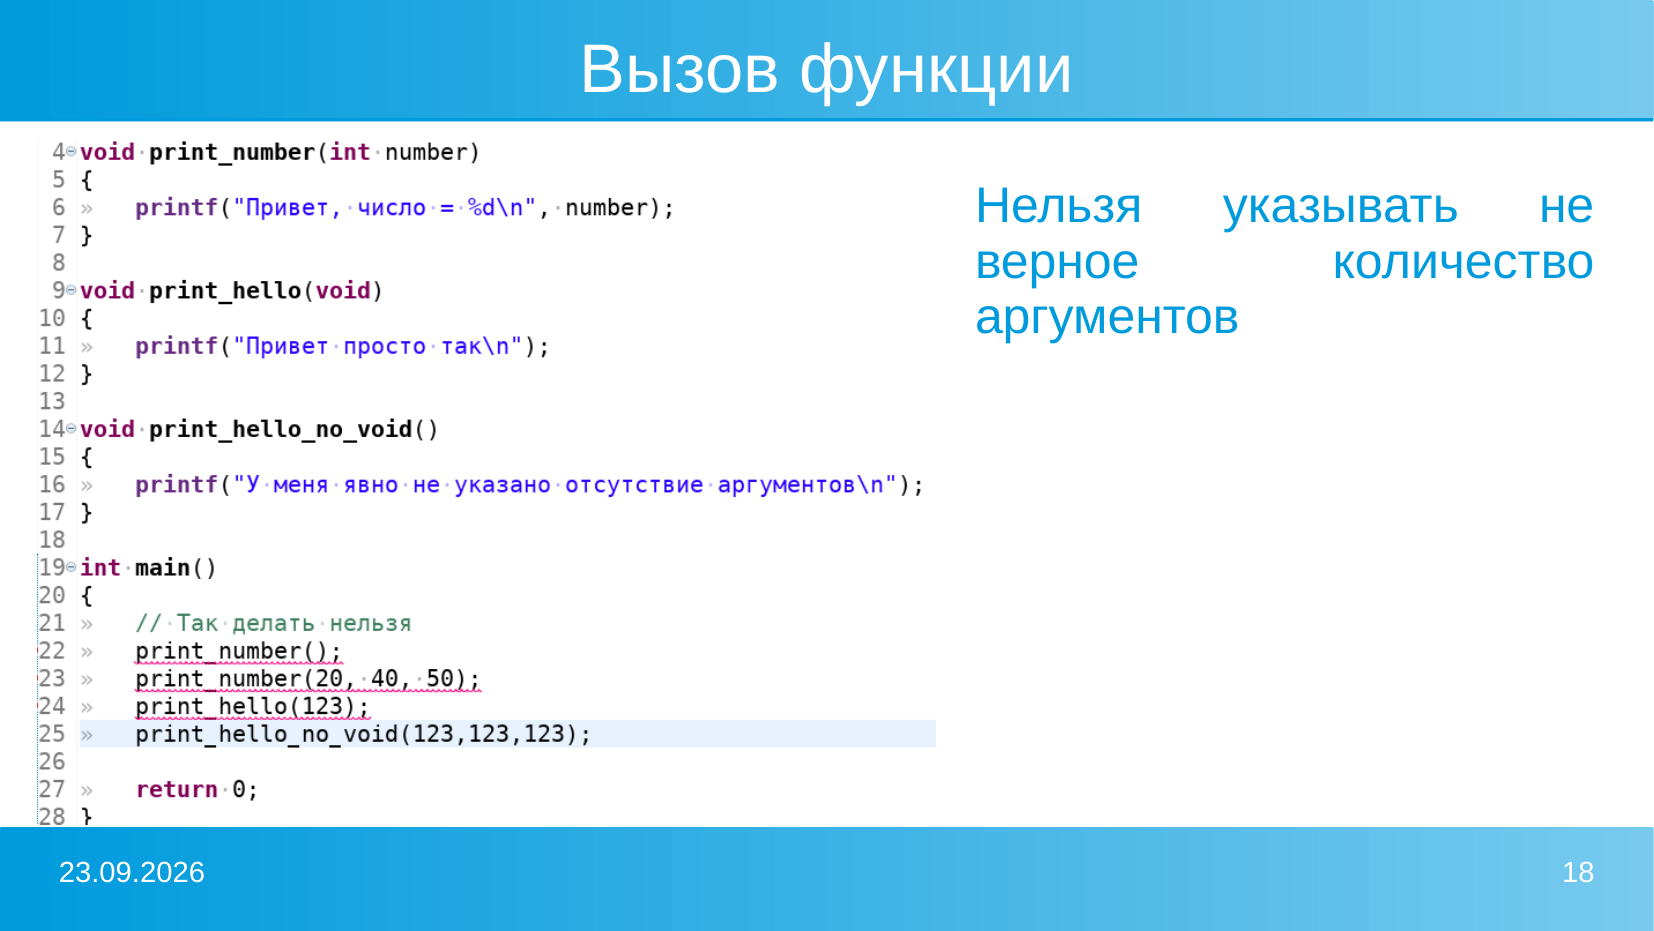

# Вызов функции
Нельзя указывать не верное количество аргументов
18